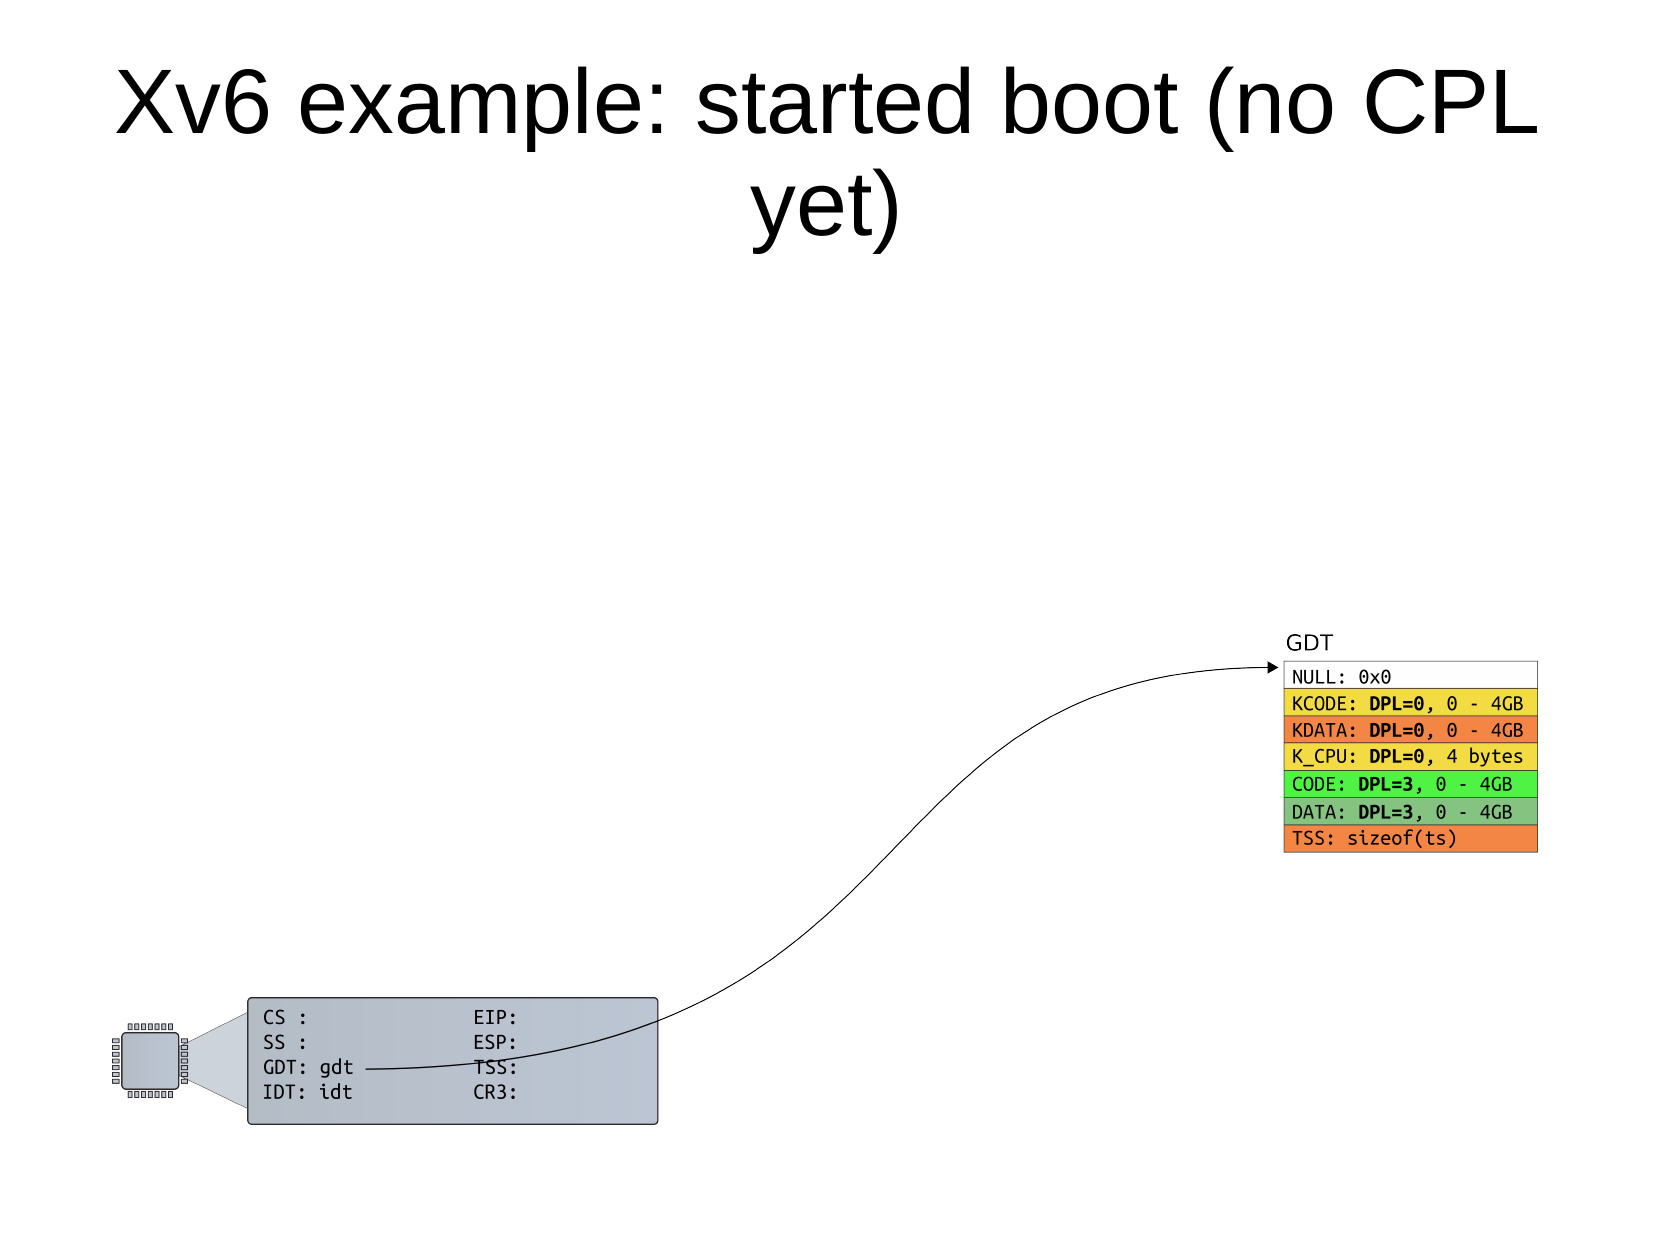

# Xv6 example: started boot (no CPL yet)